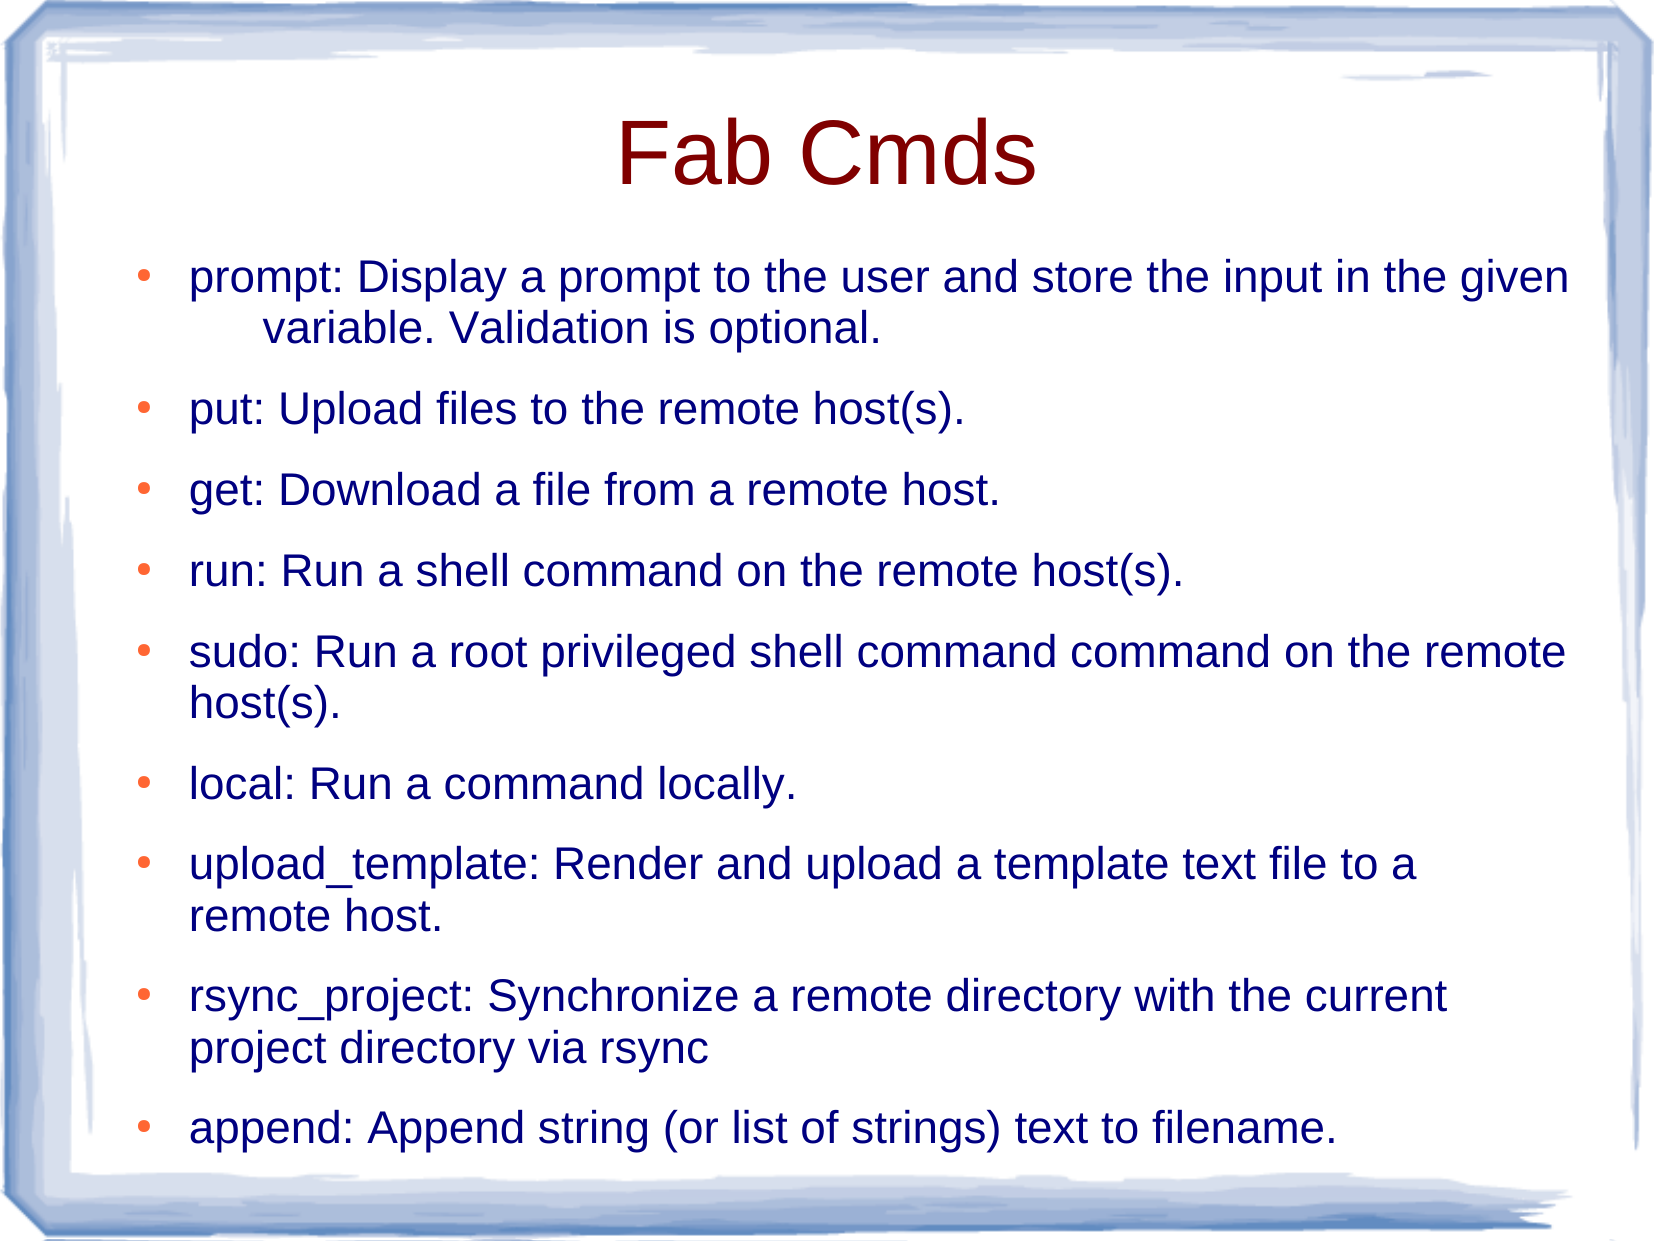

# Fab Cmds
prompt: Display a prompt to the user and store the input in the given 	variable. Validation is optional.
put: Upload files to the remote host(s).
get: Download a file from a remote host.
run: Run a shell command on the remote host(s).
sudo: Run a root privileged shell command command on the remote host(s).
local: Run a command locally.
upload_template: Render and upload a template text file to a remote host.
rsync_project: Synchronize a remote directory with the current project directory via rsync
append: Append string (or list of strings) text to filename.